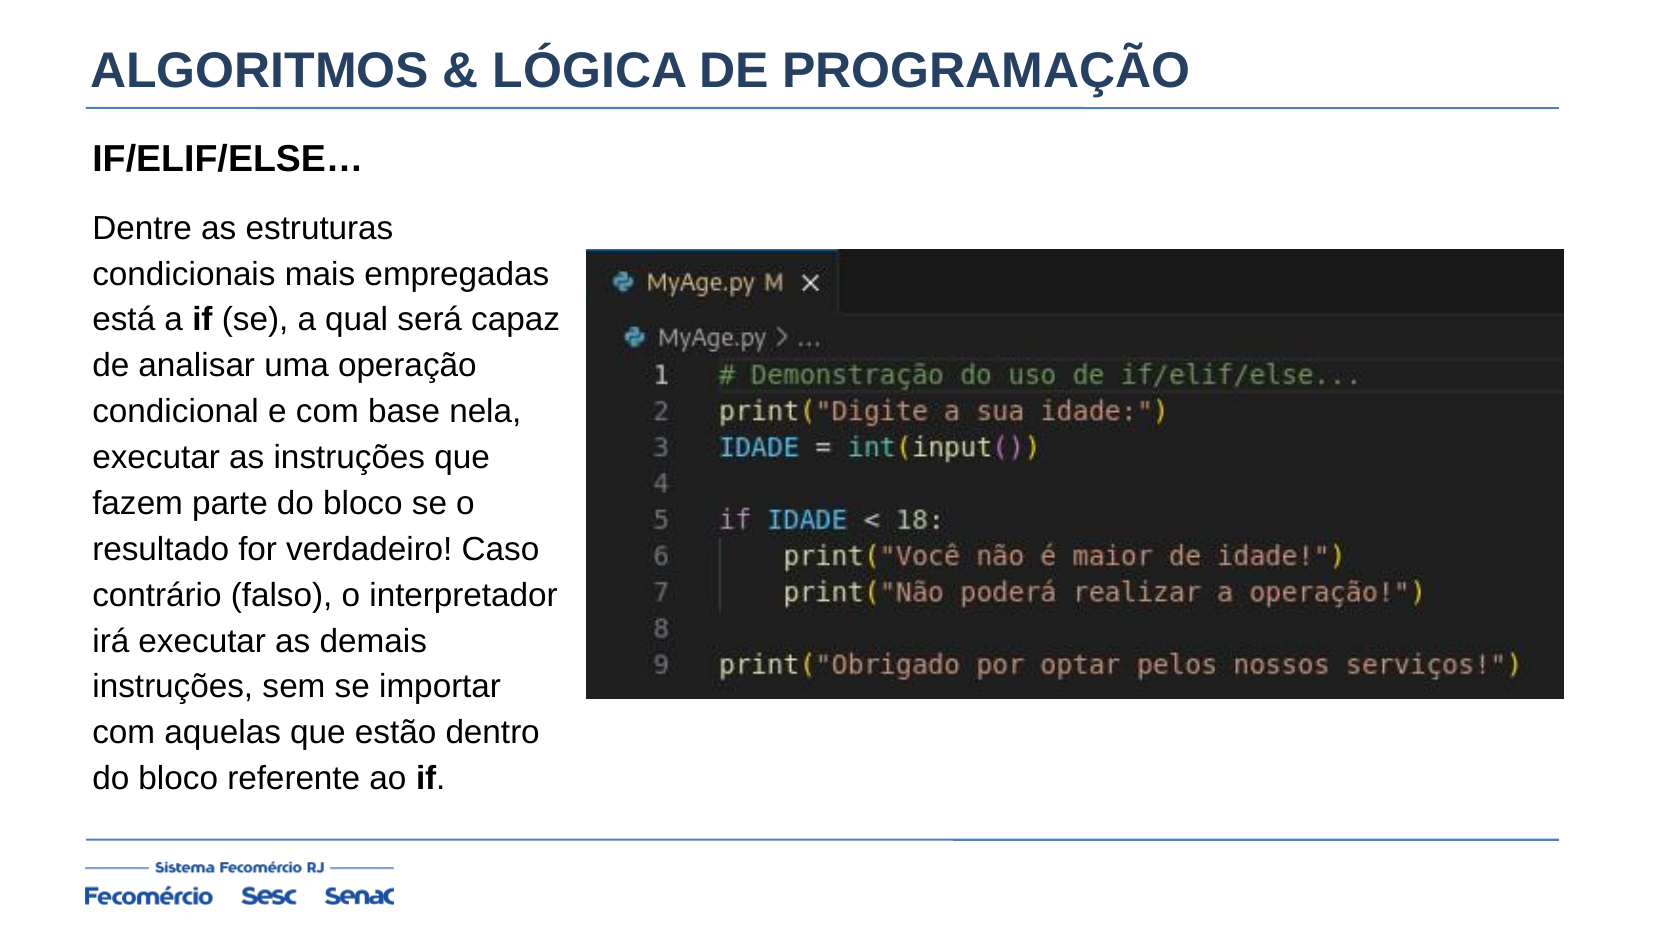

ALGORITMOS & LÓGICA DE PROGRAMAÇÃO
IF/ELIF/ELSE…
Dentre as estruturas condicionais mais empregadas está a if (se), a qual será capaz de analisar uma operação condicional e com base nela, executar as instruções que fazem parte do bloco se o resultado for verdadeiro! Caso contrário (falso), o interpretador irá executar as demais instruções, sem se importar com aquelas que estão dentro do bloco referente ao if.